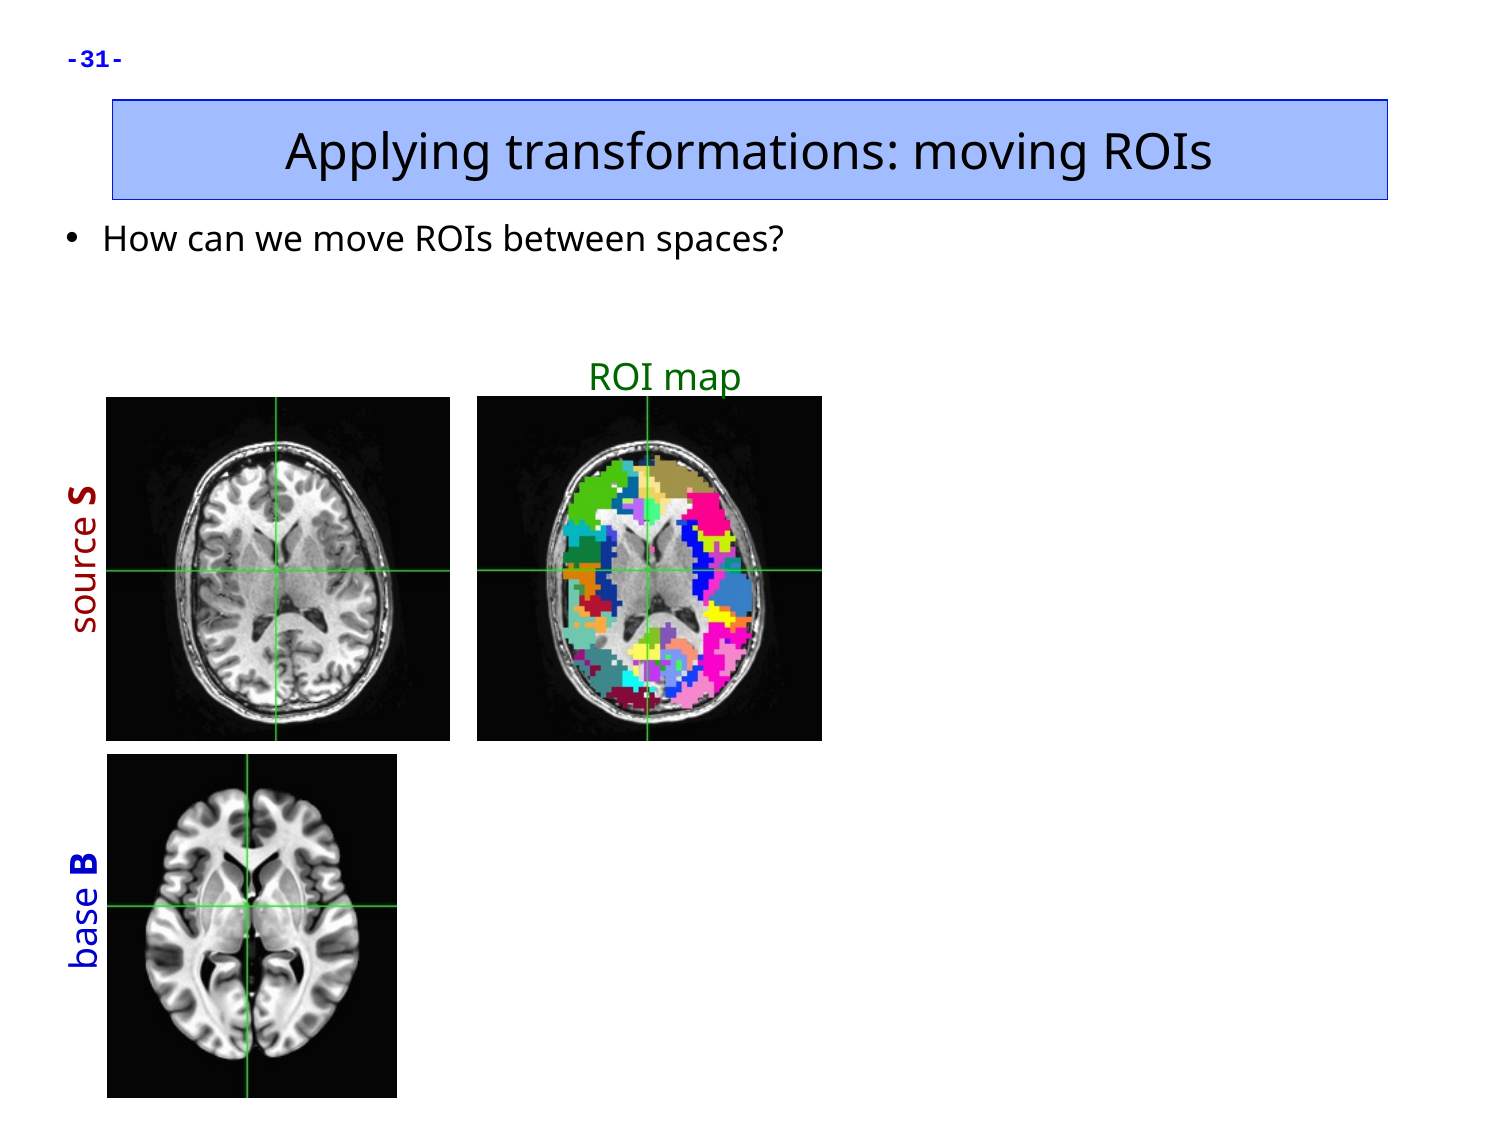

Applying transformations: moving ROIs
How can we move ROIs between spaces?
ROI map
source S
base B